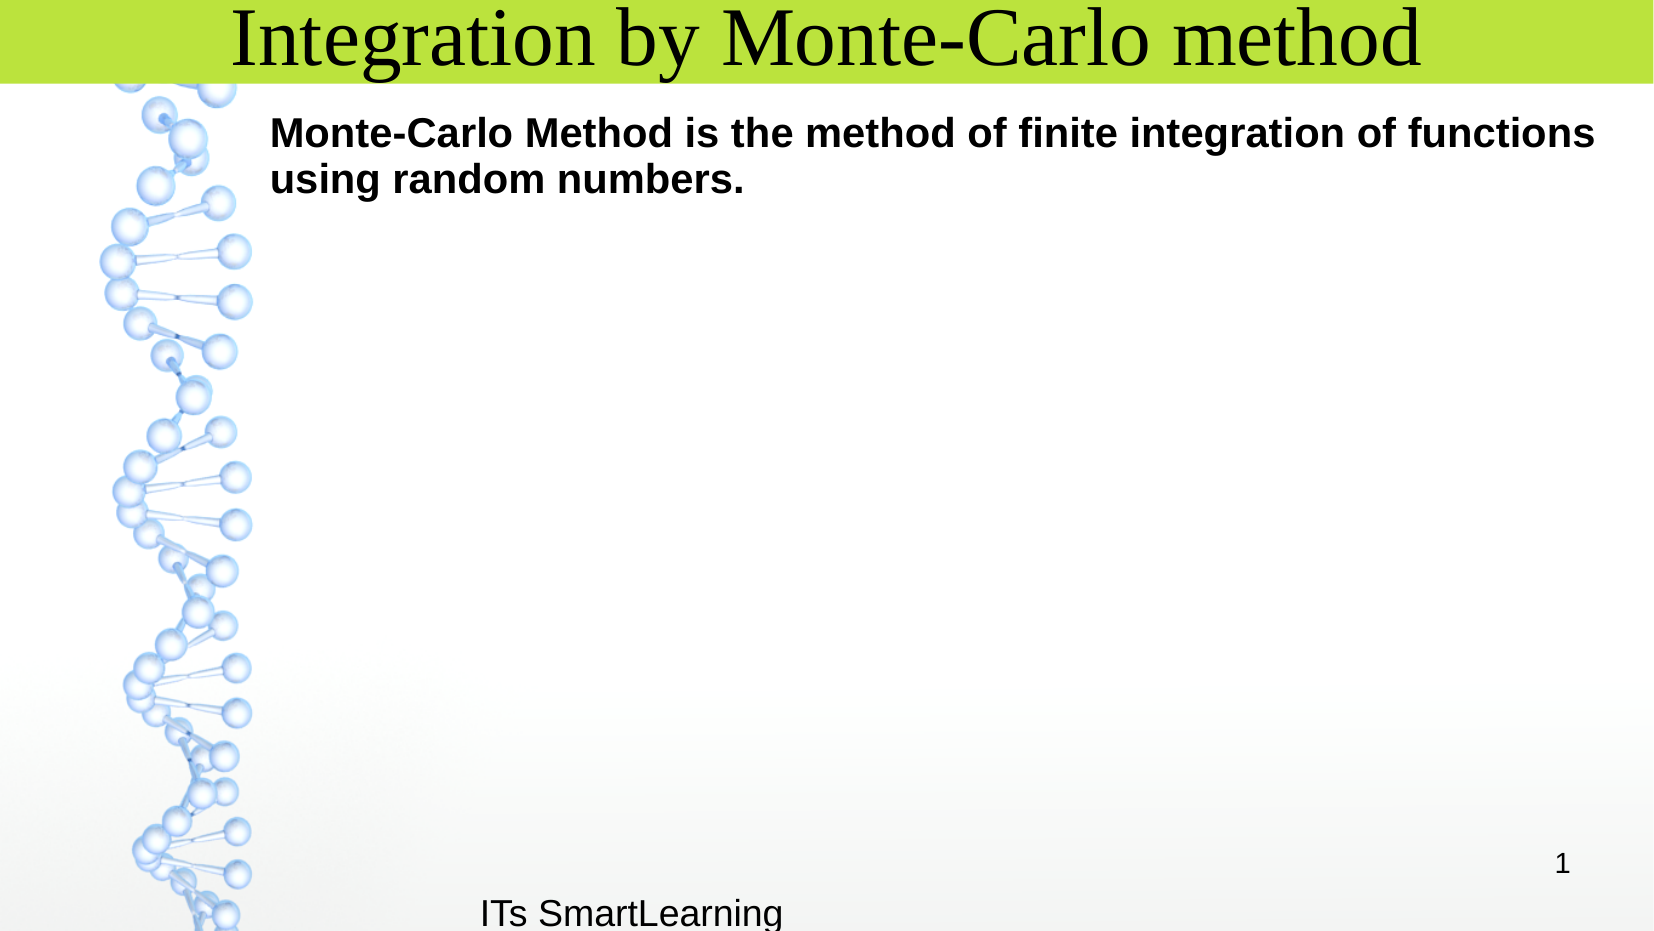

# Integration by Monte-Carlo method
Monte-Carlo Method is the method of finite integration of functions using random numbers.
1
ITs SmartLearning